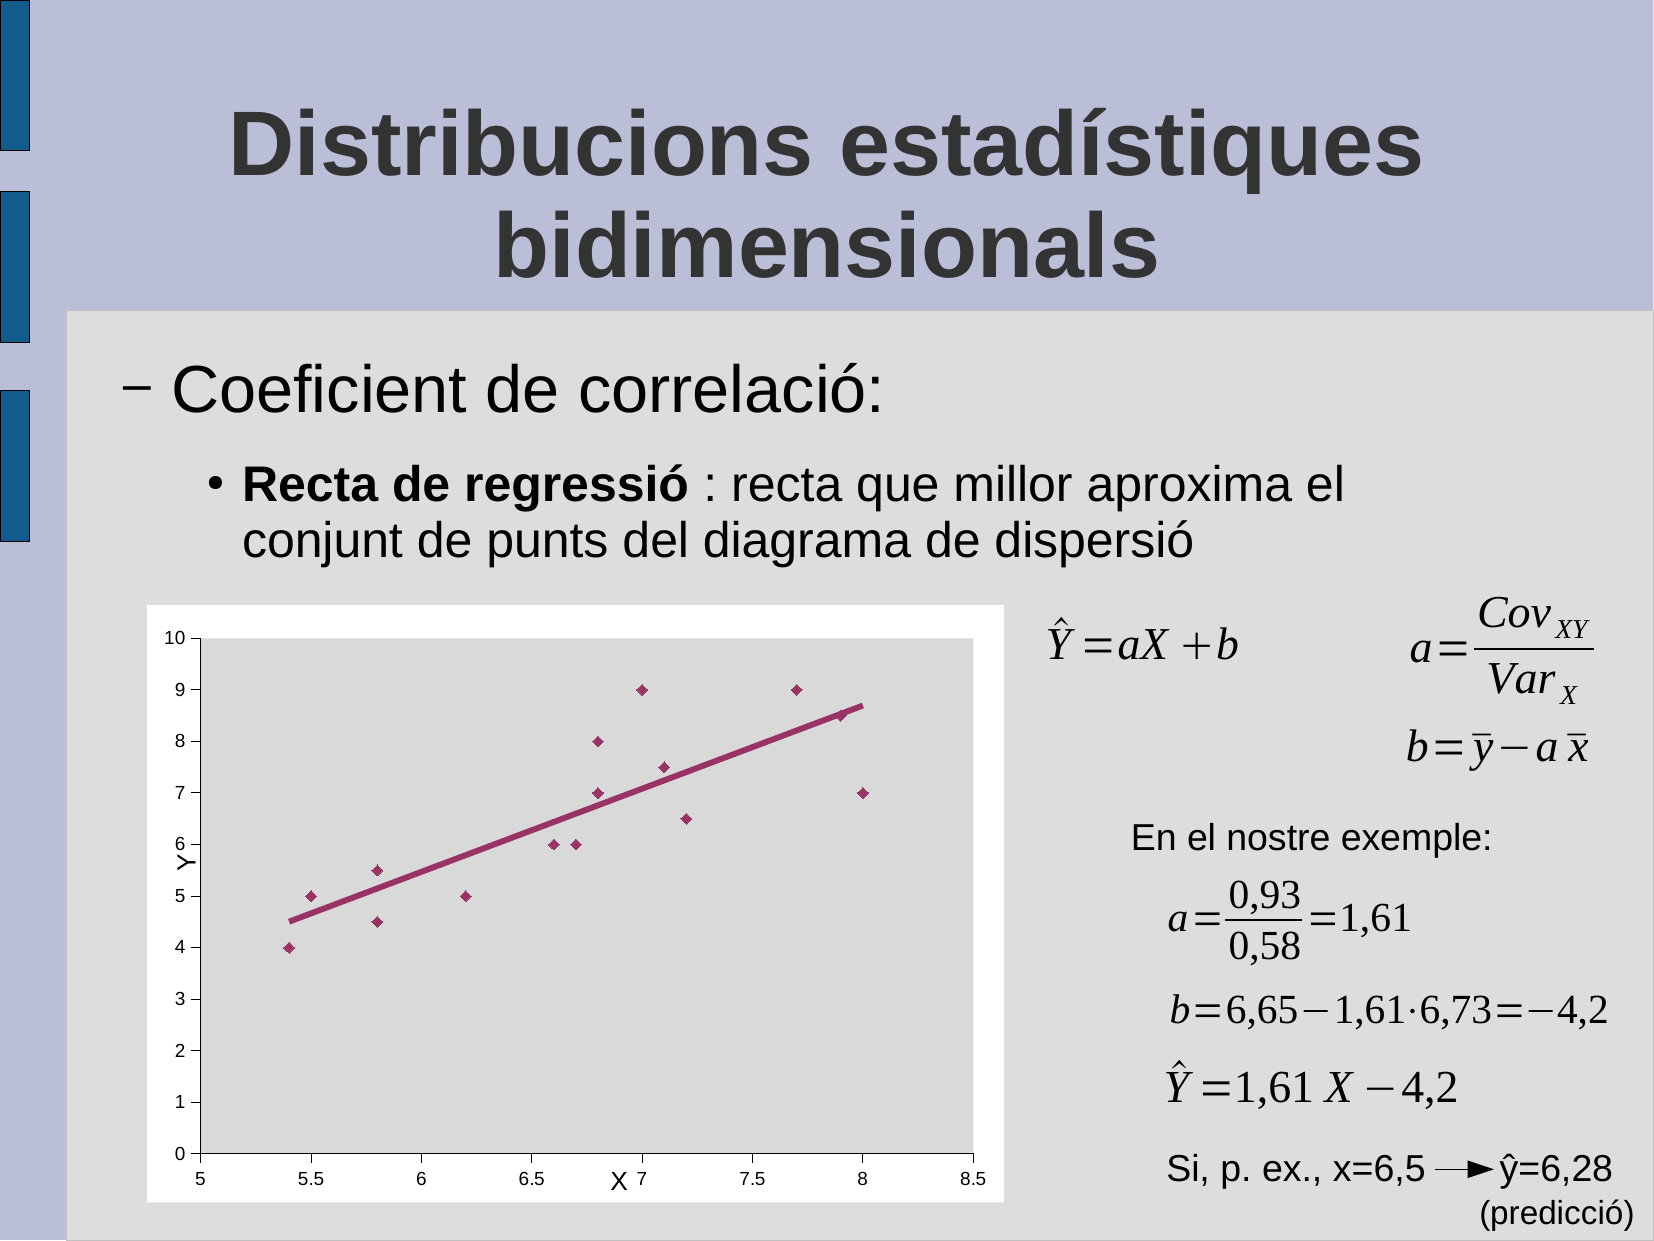

# Distribucions estadístiques bidimensionals
Coeficient de correlació:
Recta de regressió : recta que millor aproxima el conjunt de punts del diagrama de dispersió
### Chart
| Category | Columna C |
|---|---|En el nostre exemple:
Si, p. ex., x=6,5 ŷ=6,28
(predicció)